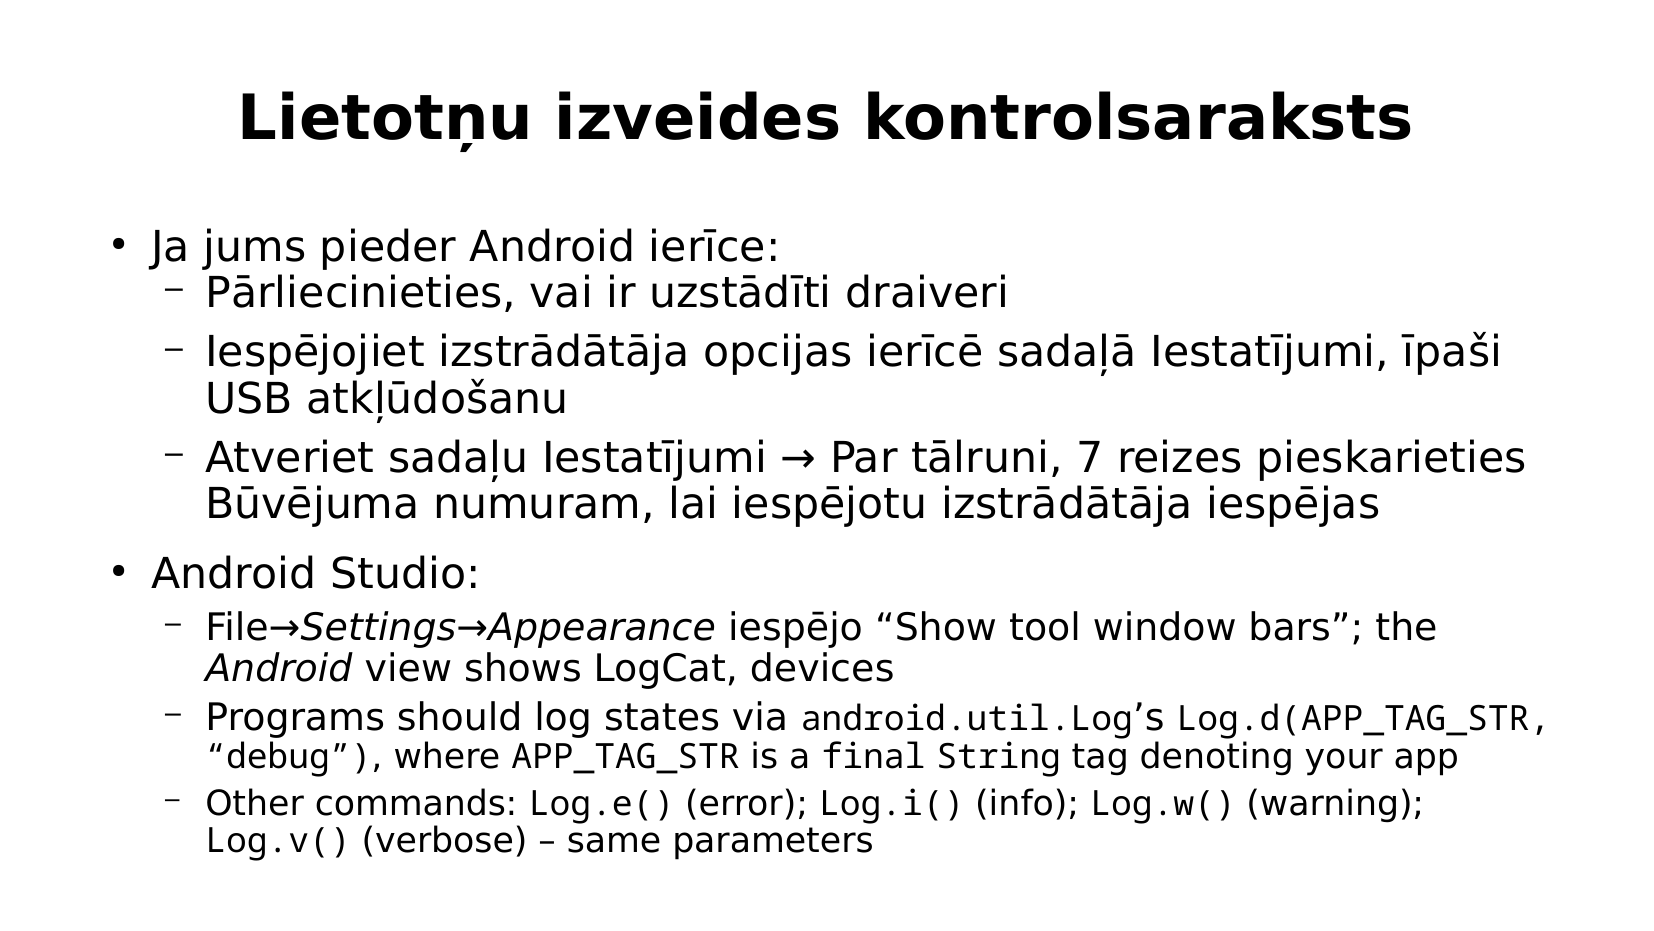

# Lietotņu izveides kontrolsaraksts
Ja jums pieder Android ierīce:
Pārliecinieties, vai ir uzstādīti draiveri
Iespējojiet izstrādātāja opcijas ierīcē sadaļā Iestatījumi, īpaši USB atkļūdošanu
Atveriet sadaļu Iestatījumi → Par tālruni, 7 reizes pieskarieties Būvējuma numuram, lai iespējotu izstrādātāja iespējas
Android Studio:
File→Settings→Appearance iespējo “Show tool window bars”; the Android view shows LogCat, devices
Programs should log states via android.util.Log’s Log.d(APP_TAG_STR, “debug”), where APP_TAG_STR is a final String tag denoting your app
Other commands: Log.e() (error); Log.i() (info); Log.w() (warning); Log.v() (verbose) – same parameters